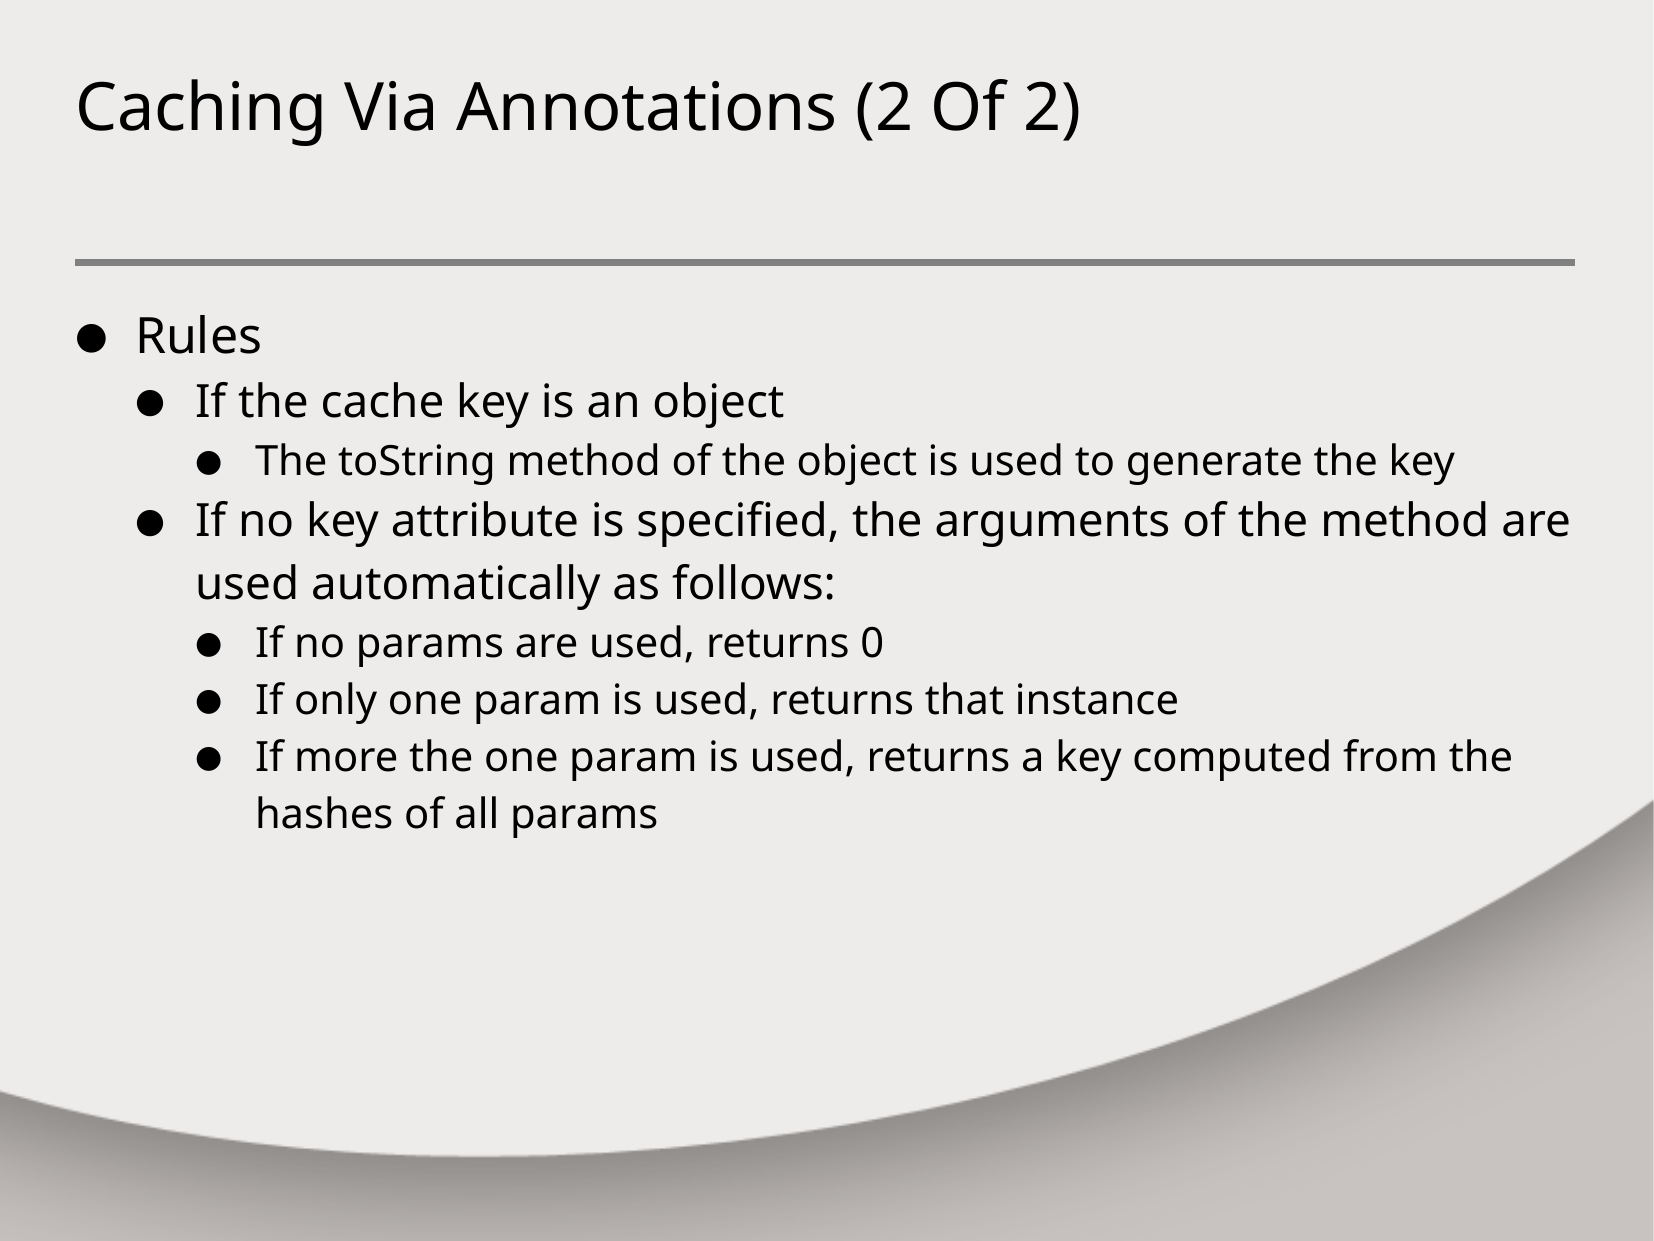

# Caching Via Annotations (2 Of 2)
Rules
If the cache key is an object
The toString method of the object is used to generate the key
If no key attribute is specified, the arguments of the method are used automatically as follows:
If no params are used, returns 0
If only one param is used, returns that instance
If more the one param is used, returns a key computed from the hashes of all params